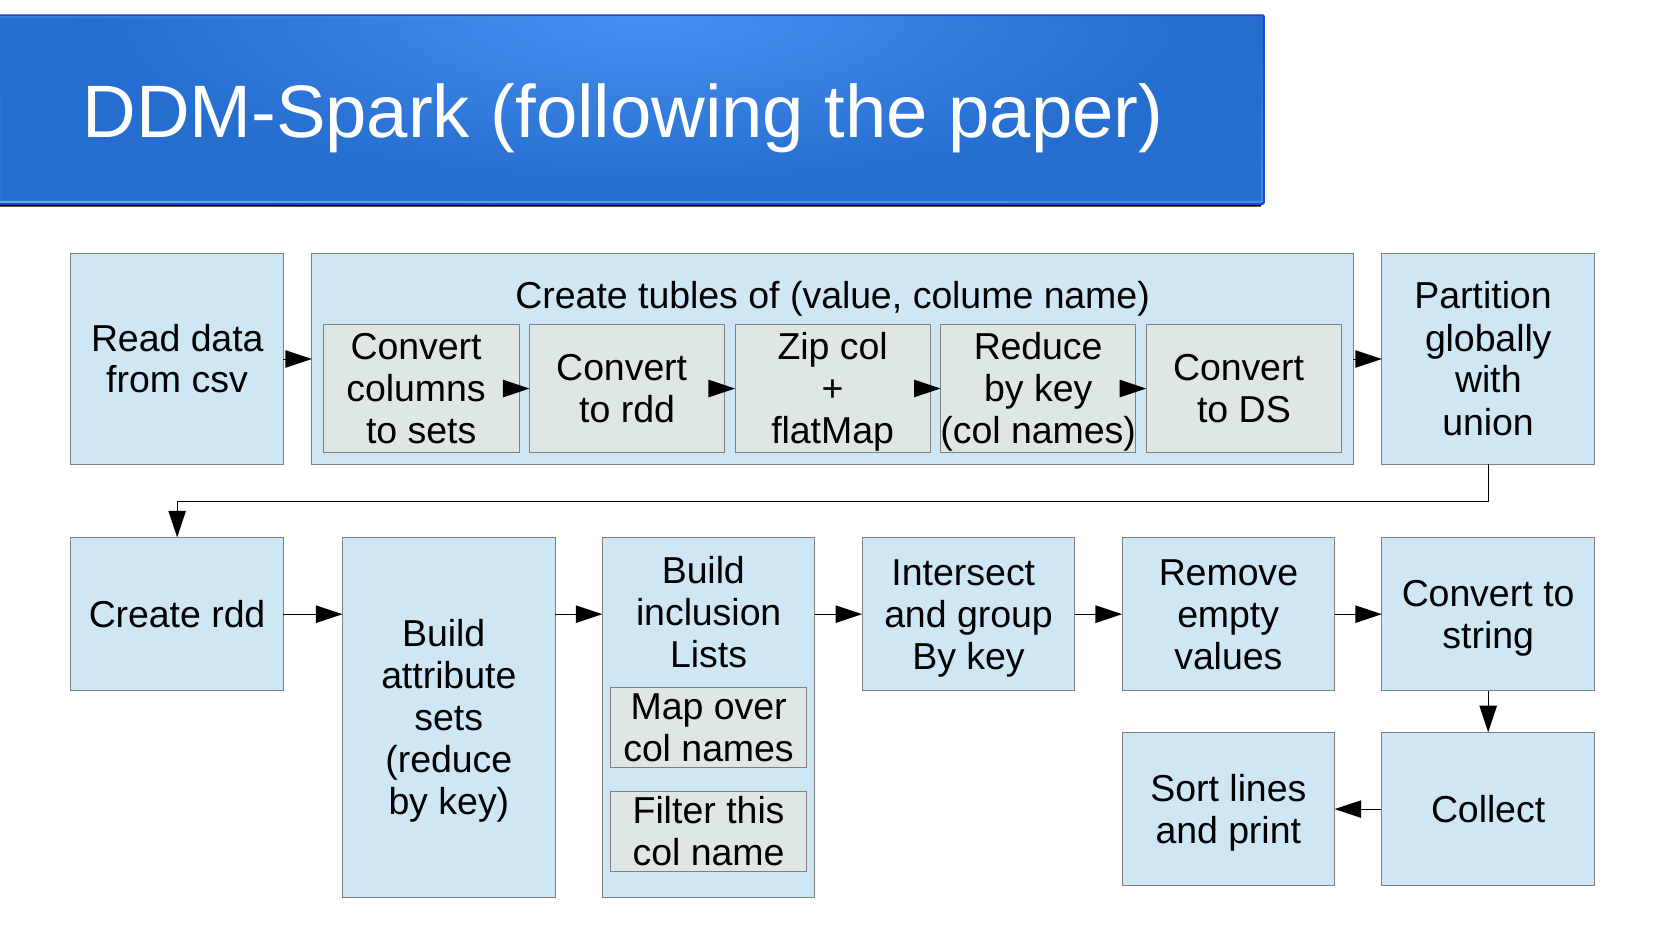

# DDM-Spark (following the paper)
Read data
from csv
Create tubles of (value, colume name)
Partition
globally
with
union
Convert
columns
to sets
Convert
to rdd
Zip col
+
flatMap
Reduce
by key
(col names)
Convert
to DS
Create rdd
Build
attribute
sets
(reduce
by key)
Build
inclusion
Lists
Intersect
and group
By key
Remove
empty
values
Convert to
string
Map over
col names
Sort lines
and print
Collect
Filter this
col name